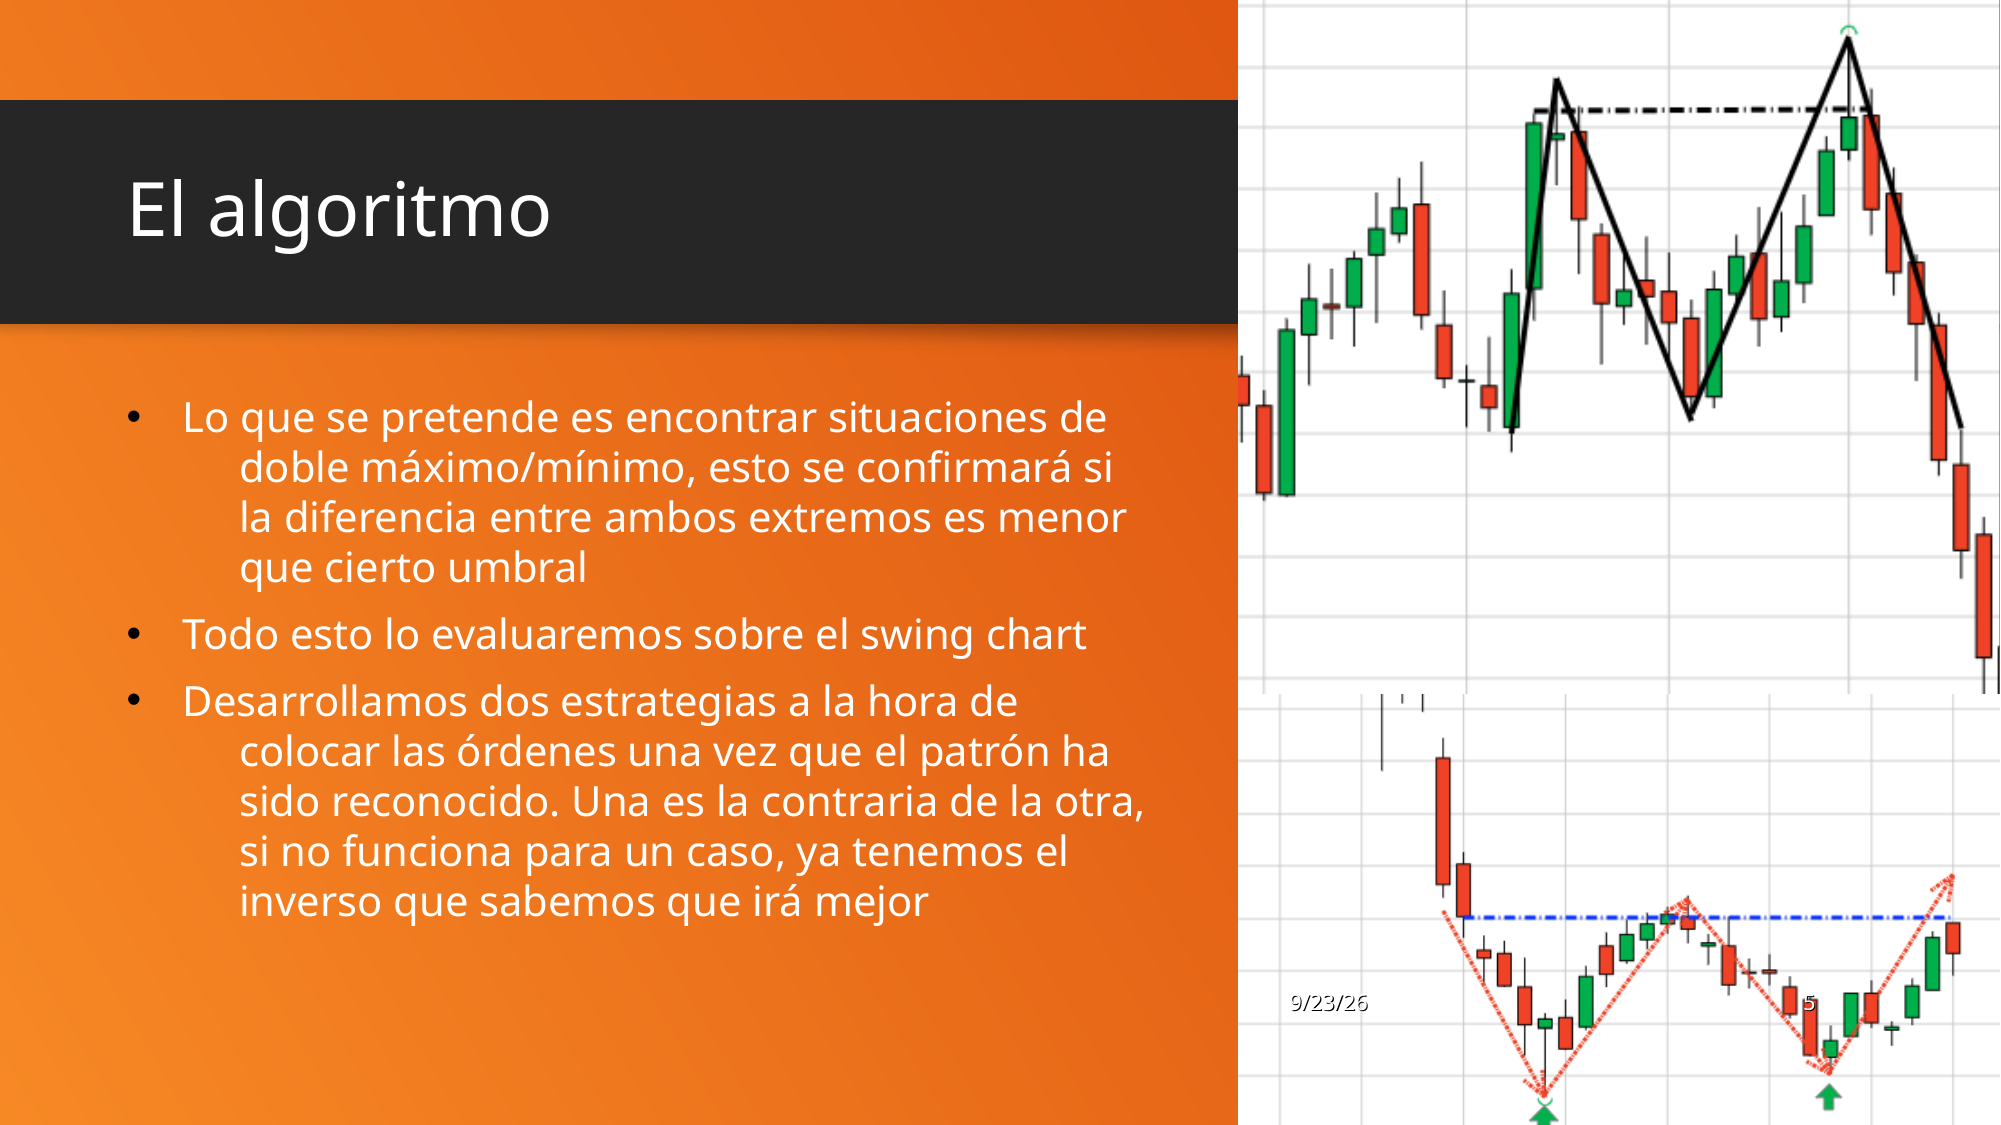

# El algoritmo
Lo que se pretende es encontrar situaciones de doble máximo/mínimo, esto se confirmará si la diferencia entre ambos extremos es menor que cierto umbral
Todo esto lo evaluaremos sobre el swing chart
Desarrollamos dos estrategias a la hora de colocar las órdenes una vez que el patrón ha sido reconocido. Una es la contraria de la otra, si no funciona para un caso, ya tenemos el inverso que sabemos que irá mejor